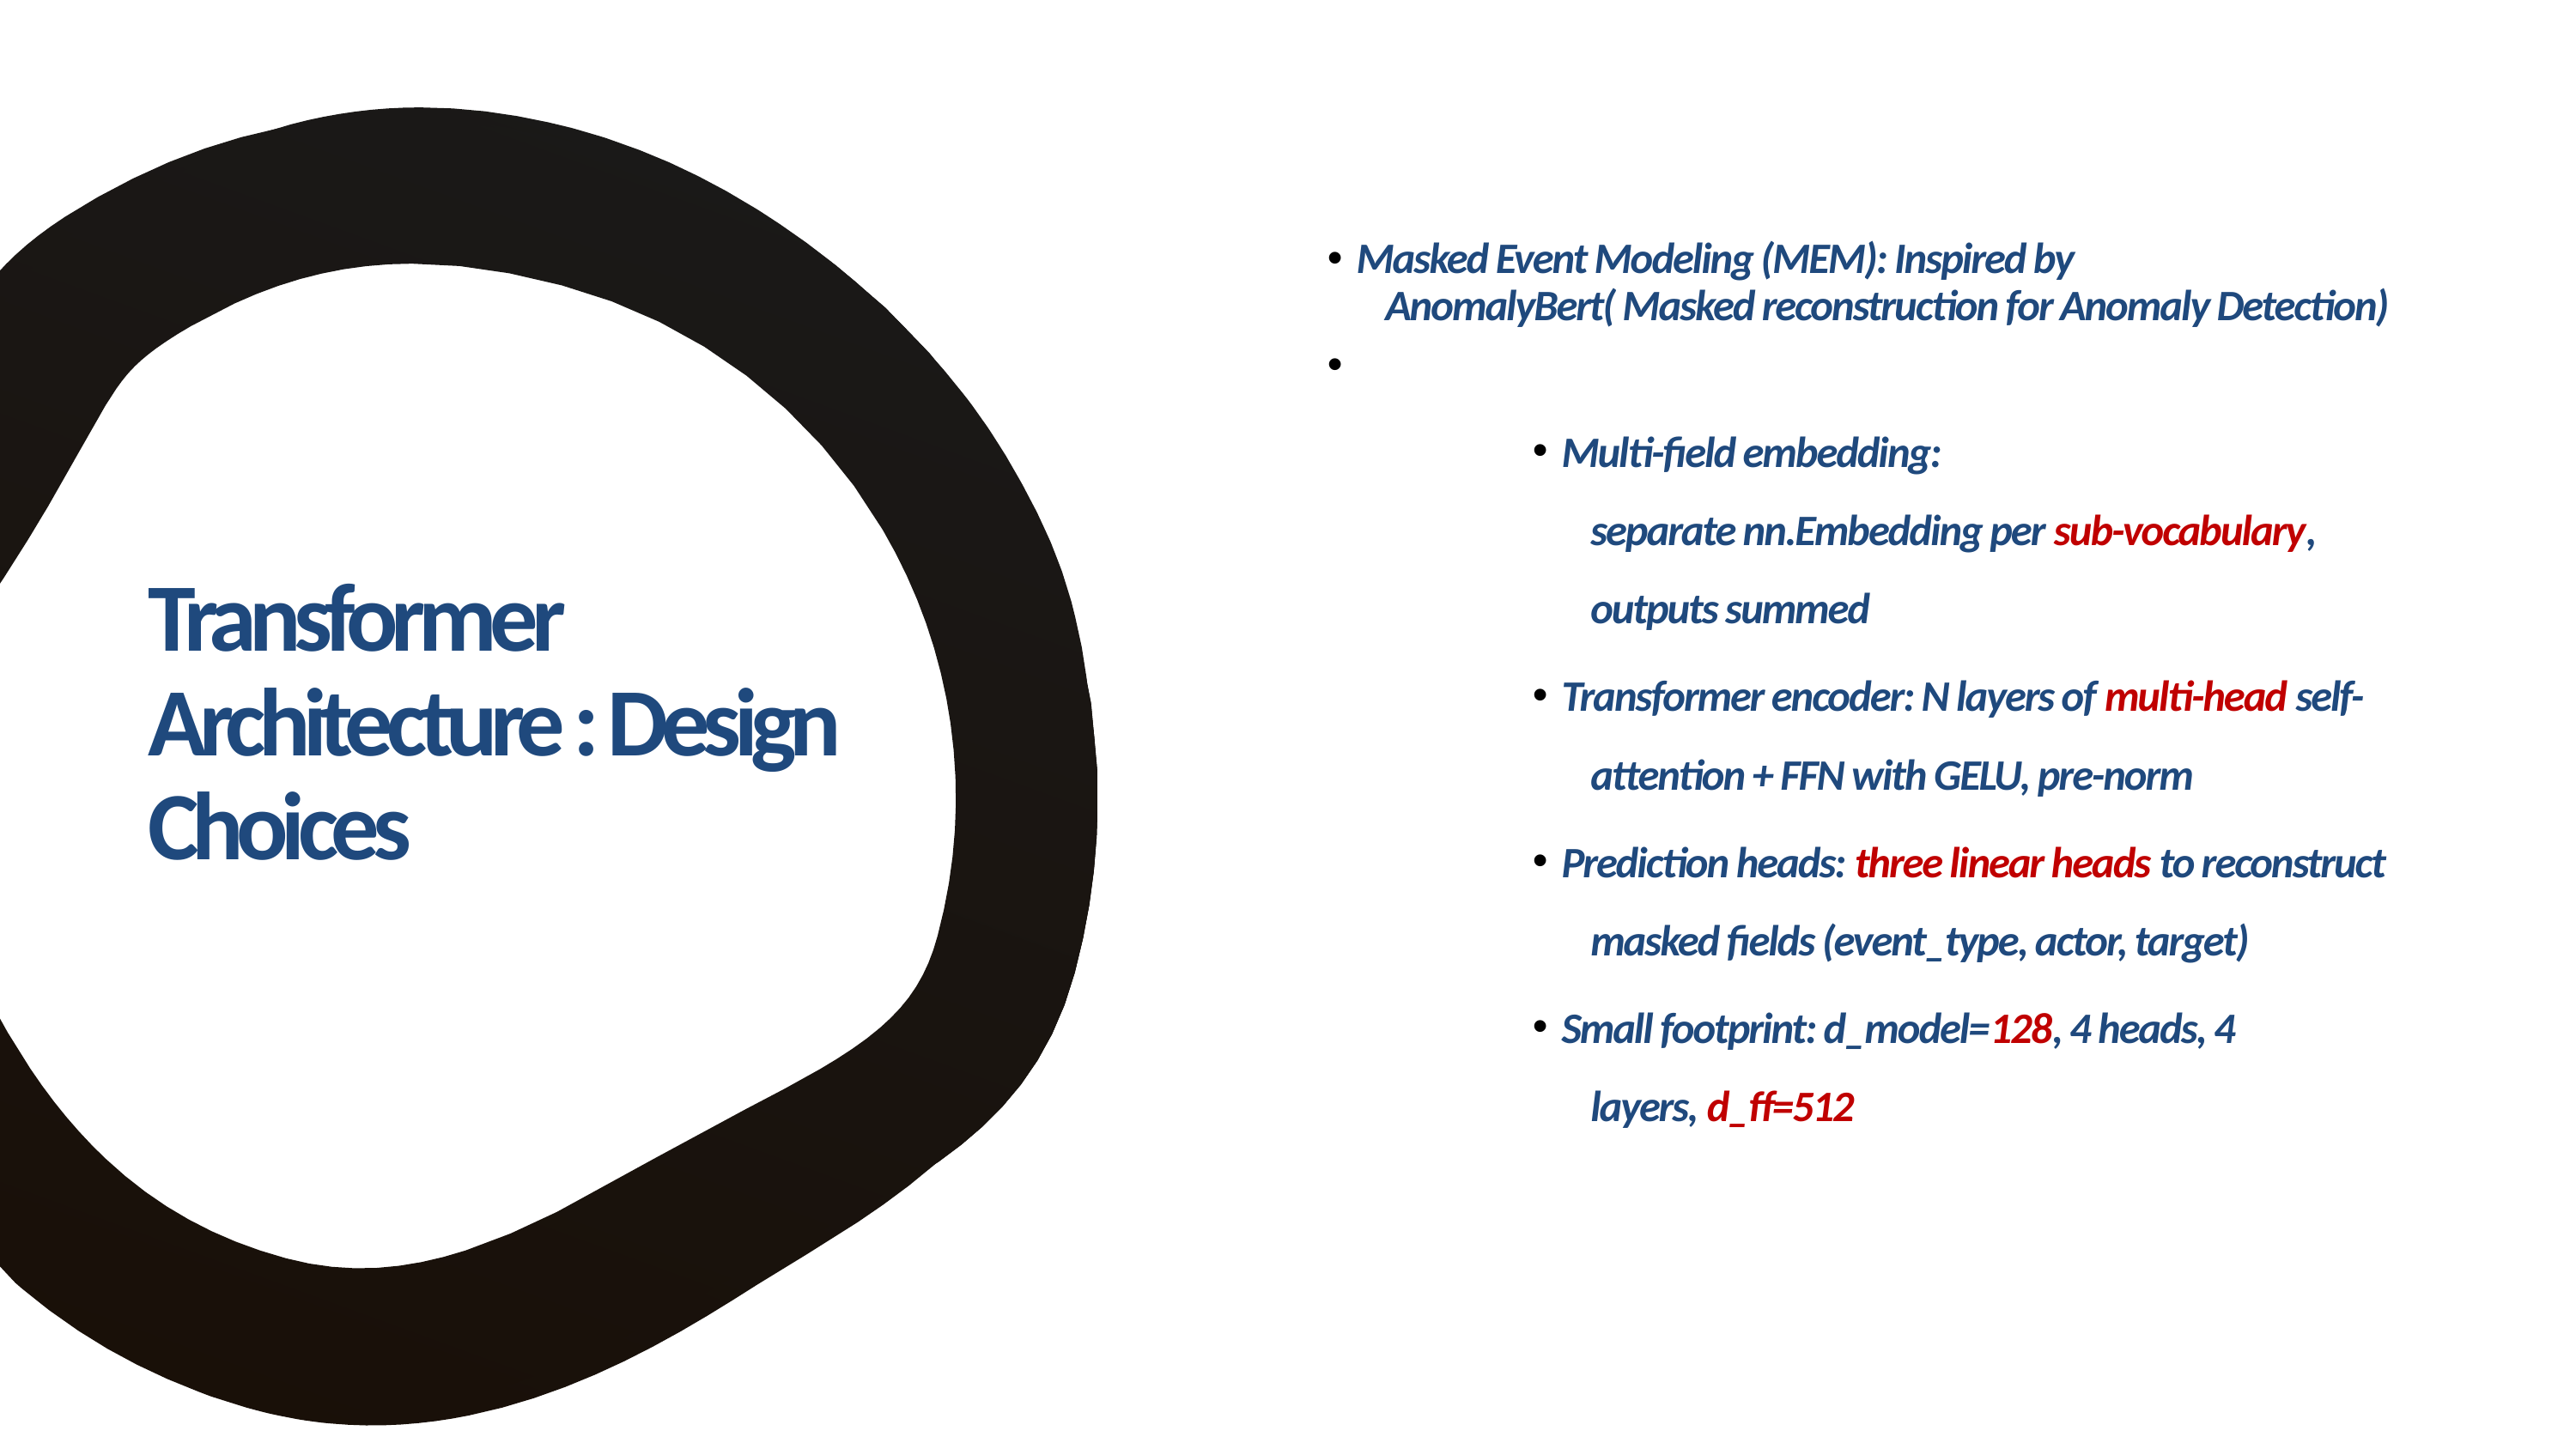

Masked Event Modeling (MEM): Inspired by AnomalyBert( Masked reconstruction for Anomaly Detection)
Multi-field embedding: separate nn.Embedding per sub-vocabulary, outputs summed
Transformer encoder: N layers of multi-head self-attention + FFN with GELU, pre-norm
Prediction heads: three linear heads to reconstruct masked fields (event_type, actor, target)
Small footprint: d_model=128, 4 heads, 4 layers, d_ff=512
Transformer Architecture : Design Choices